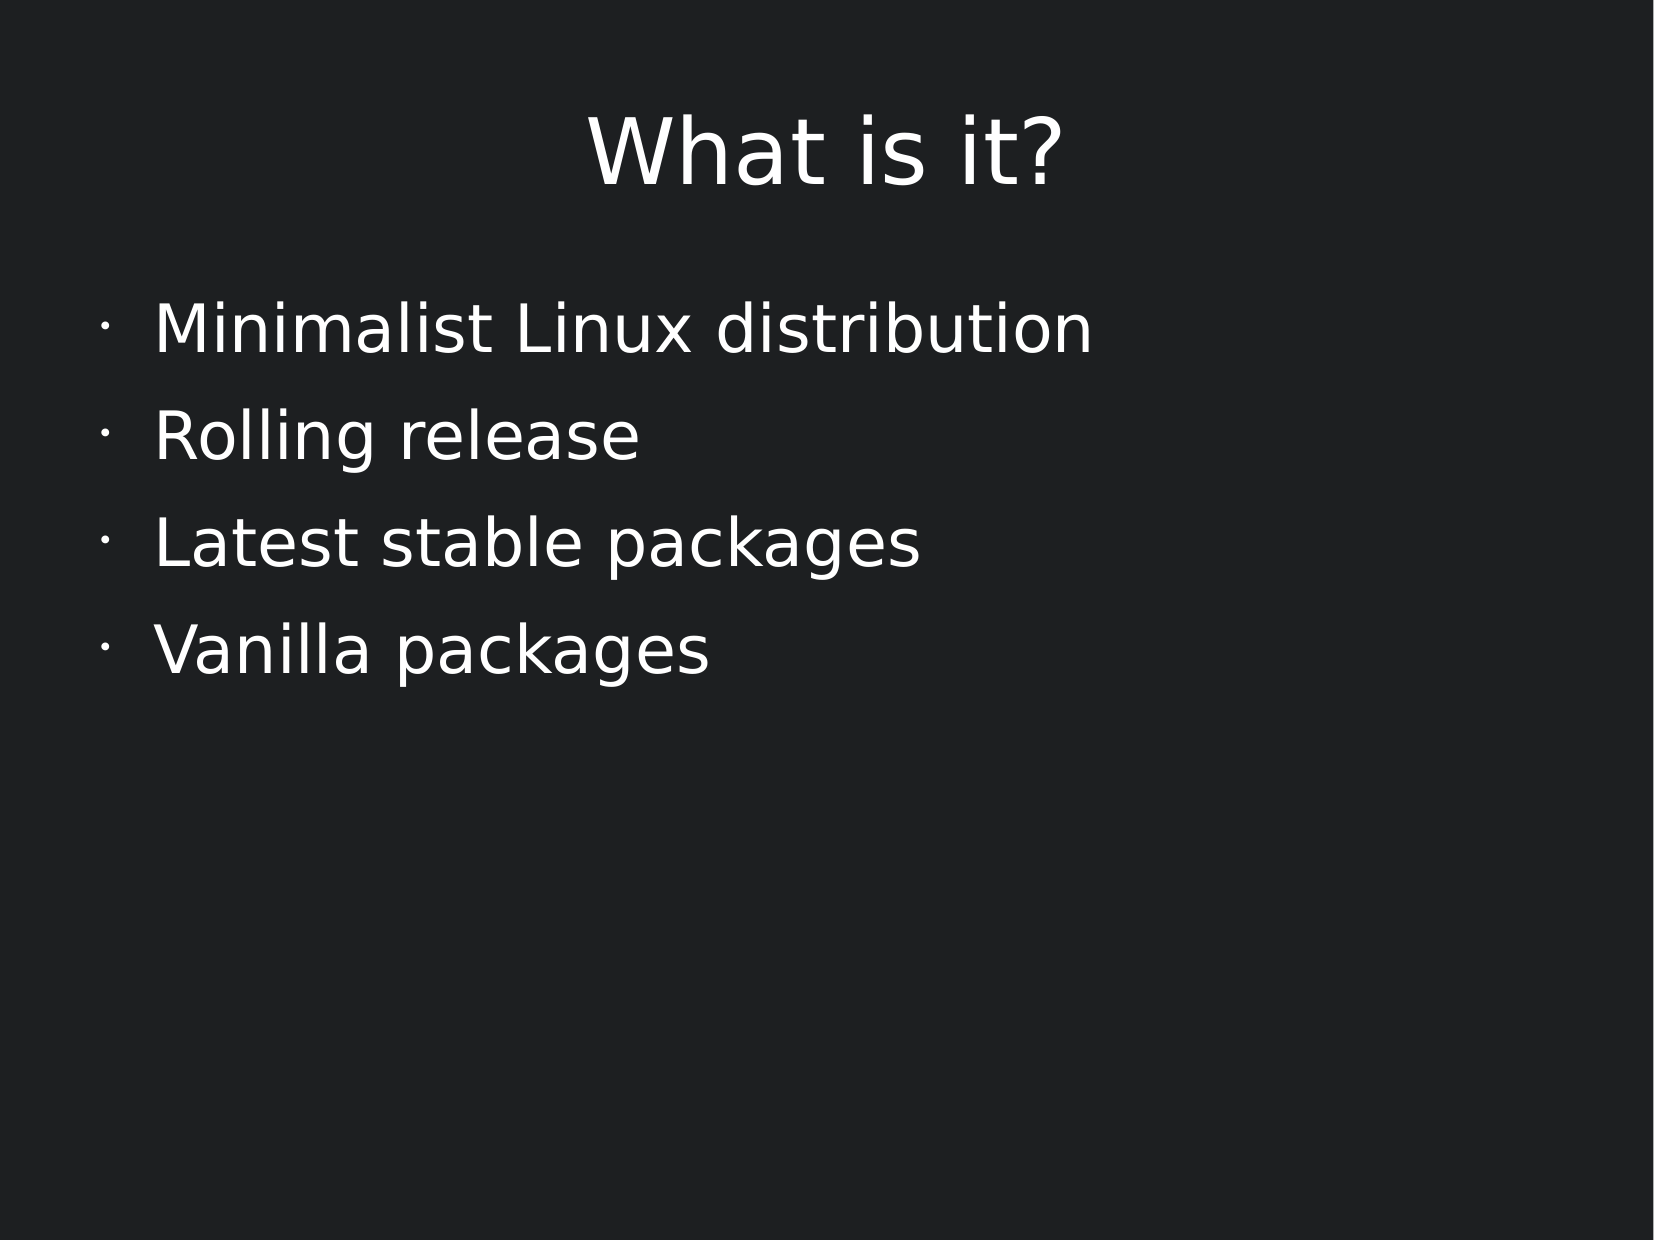

# What is it?
Minimalist Linux distribution
Rolling release
Latest stable packages
Vanilla packages